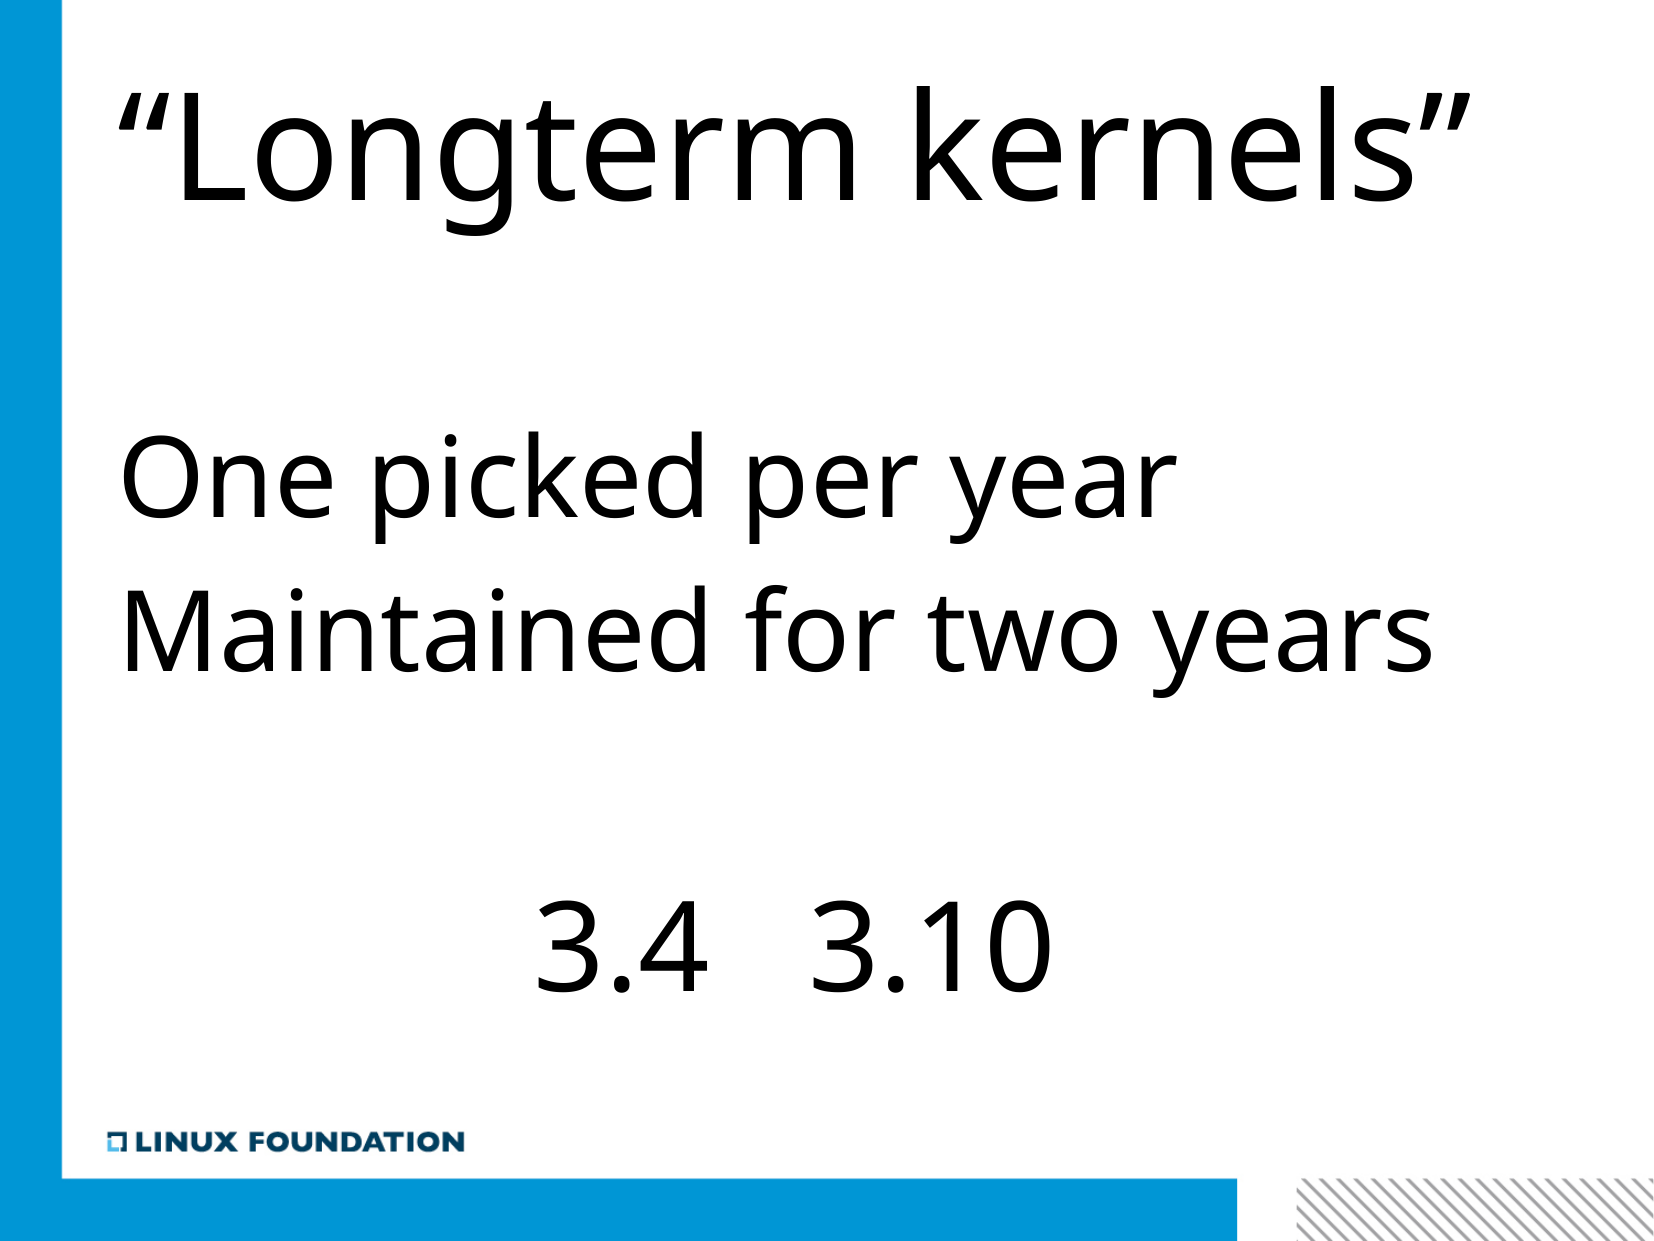

“Longterm kernels”
One picked per year
Maintained for two years
3.4 3.10